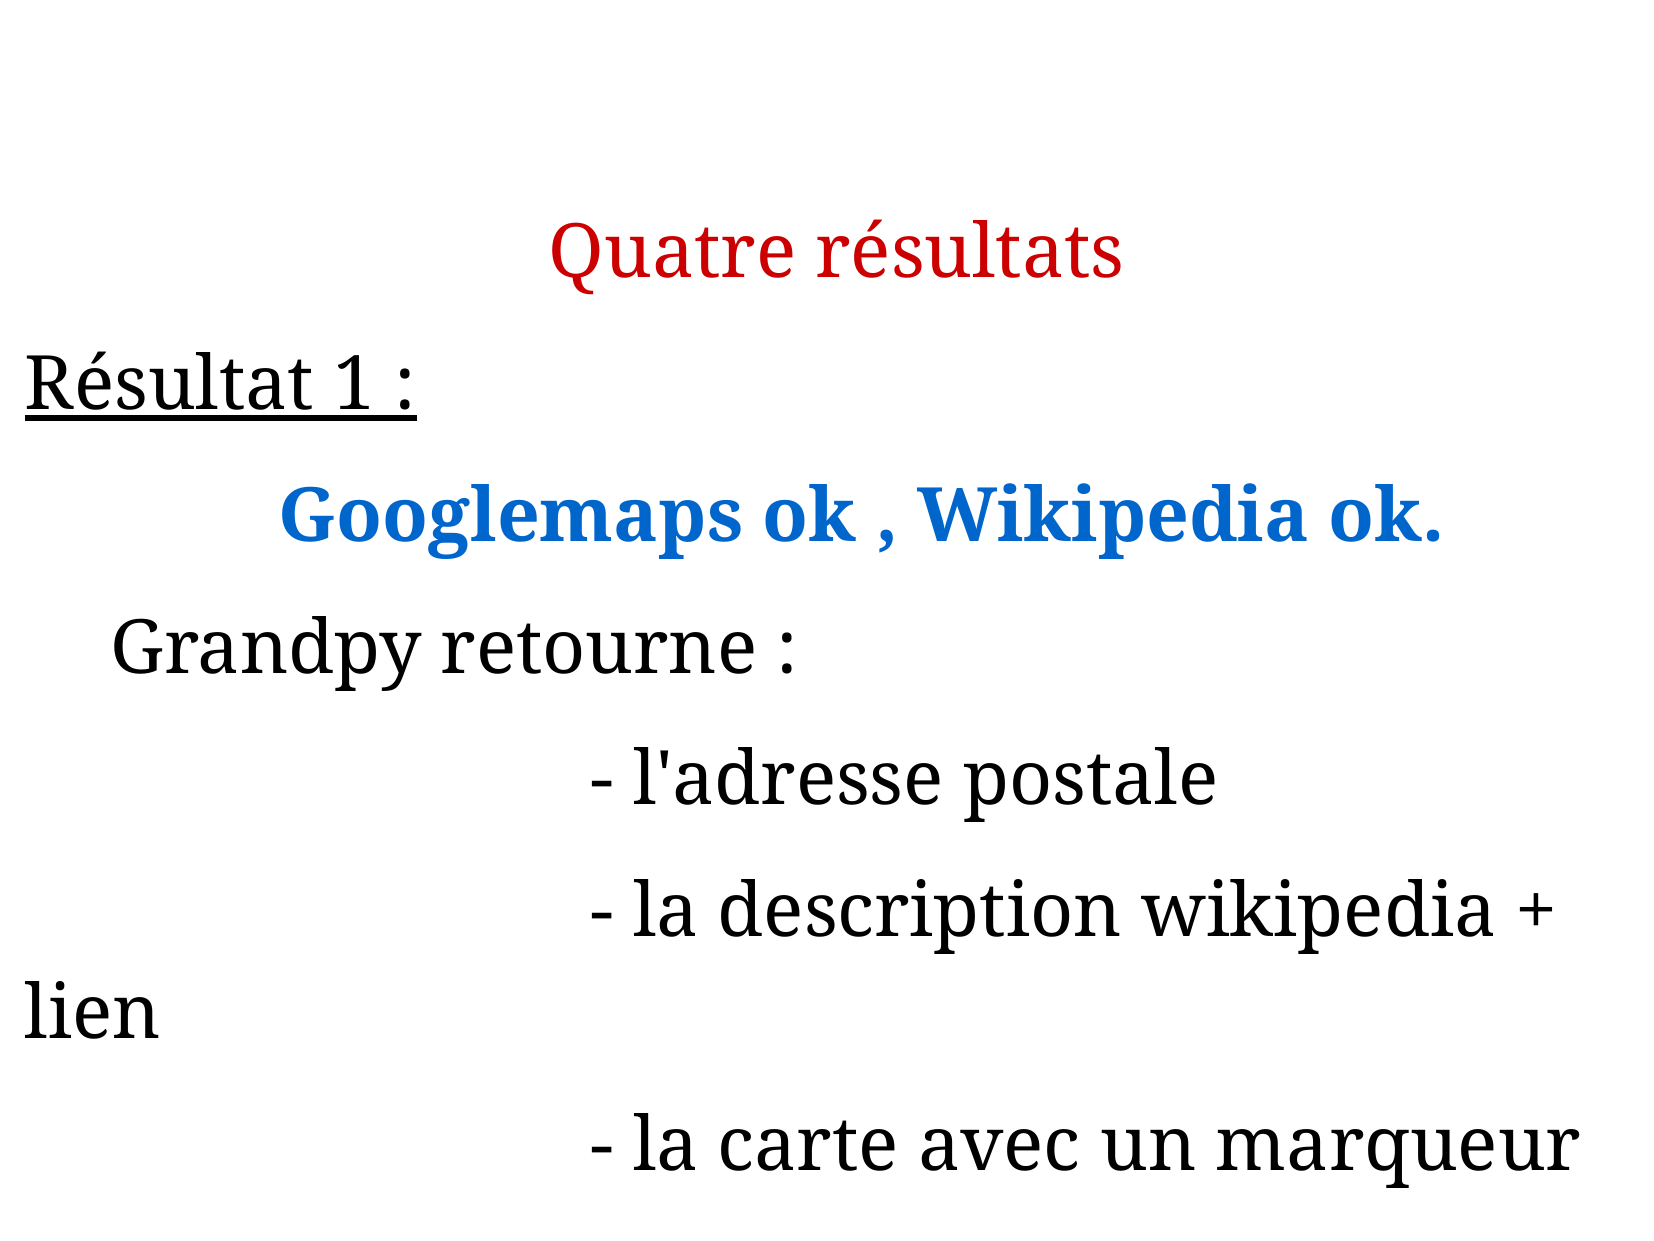

# Quatre résultats
Résultat 1 :
Googlemaps ok , Wikipedia ok.
Grandpy retourne :
 - l'adresse postale
 - la description wikipedia + lien
 - la carte avec un marqueur